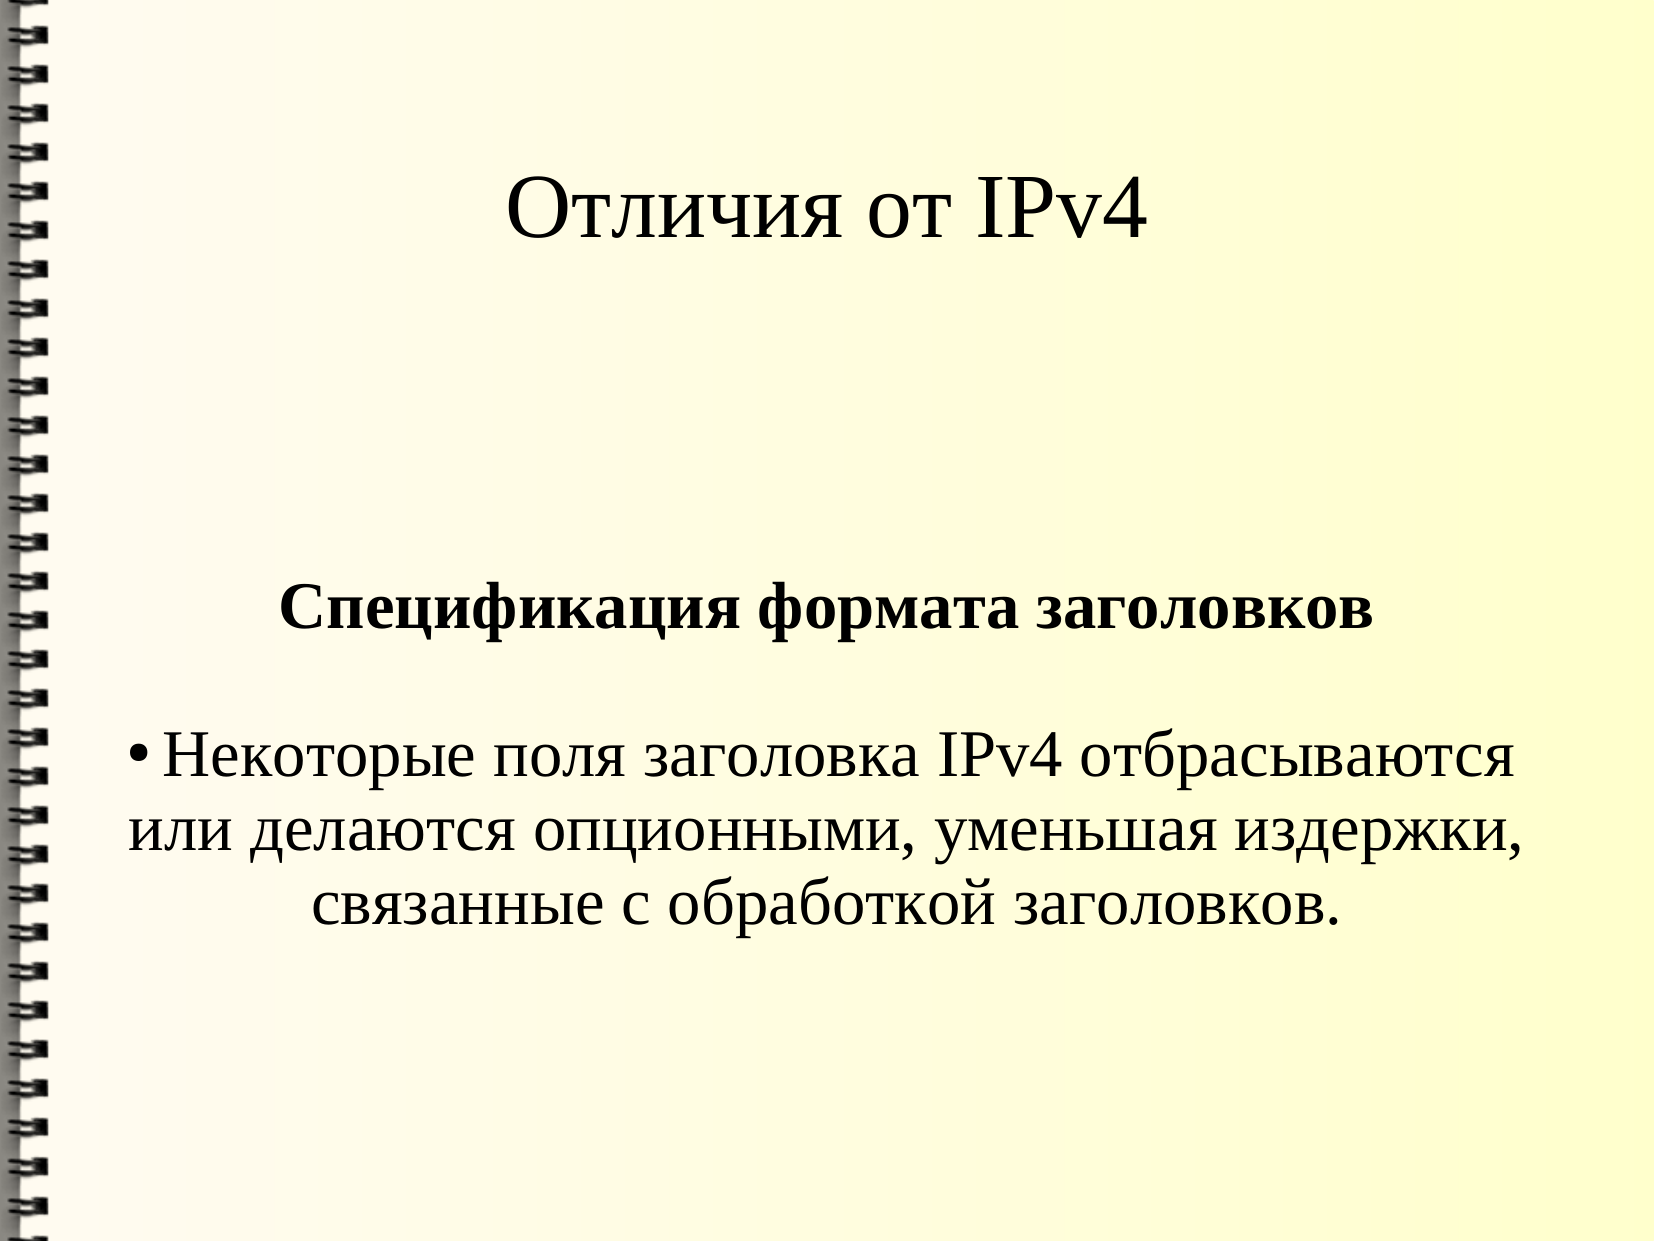

# Отличия от IPv4
Спецификация формата заголовков
Некоторые поля заголовка IPv4 отбрасываются или делаются опционными, уменьшая издержки, связанные с обработкой заголовков.